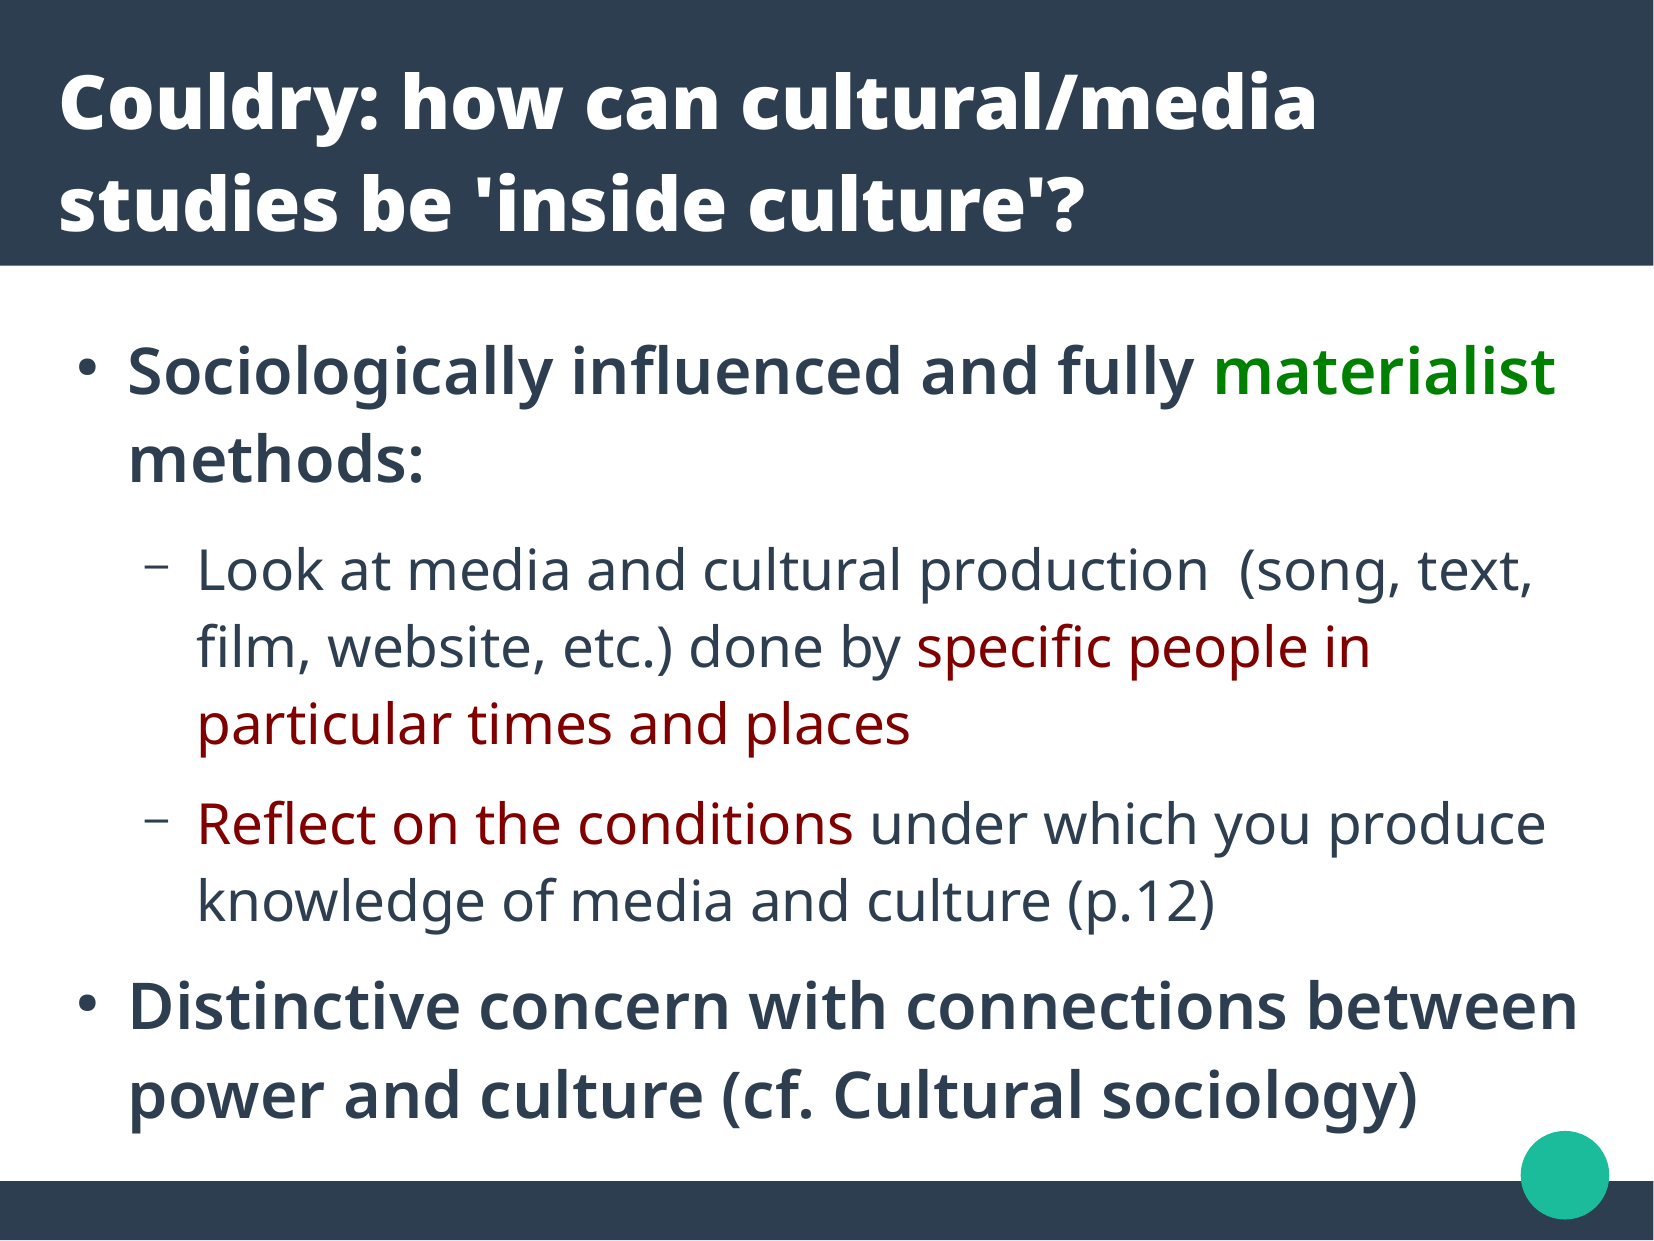

# Couldry: how can cultural/media studies be 'inside culture'?
Sociologically influenced and fully materialist methods:
Look at media and cultural production (song, text, film, website, etc.) done by specific people in particular times and places
Reflect on the conditions under which you produce knowledge of media and culture (p.12)
Distinctive concern with connections between power and culture (cf. Cultural sociology)